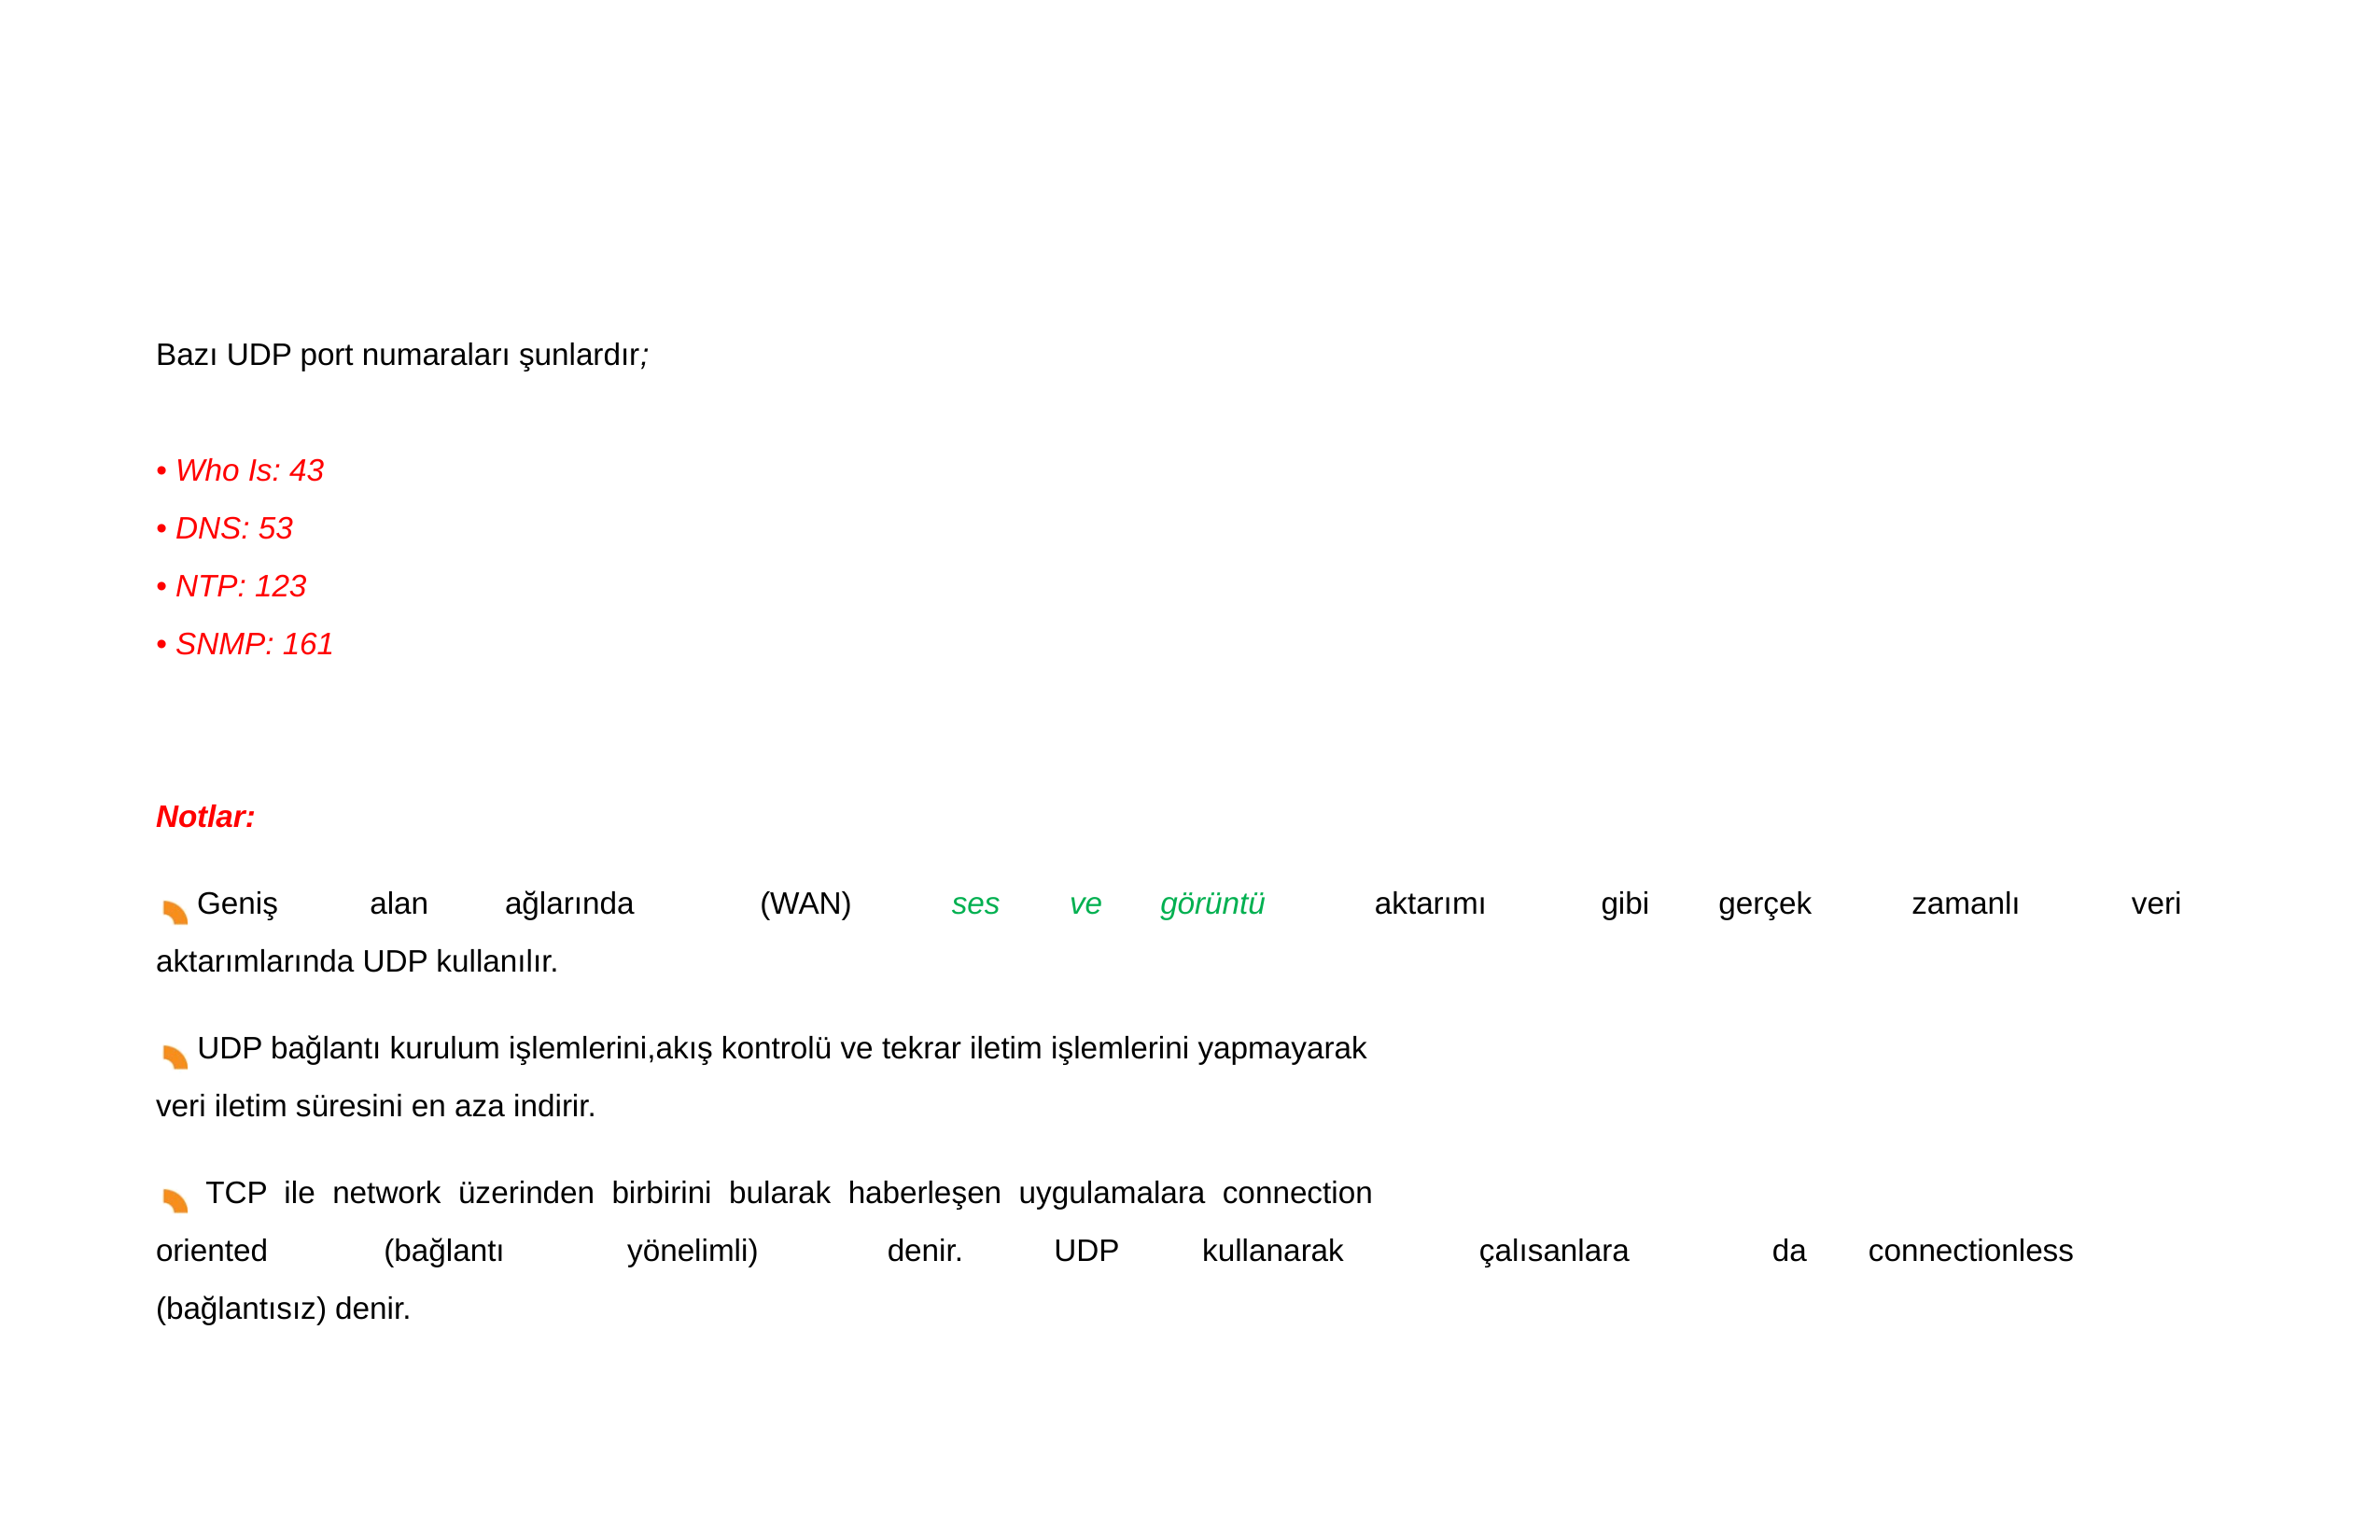

Bazı UDP port numaraları şunlardır;
• Who Is: 43
• DNS: 53
• NTP: 123
• SNMP: 161
Notlar:
Geniş
alan
ağlarında
(WAN)
ses
ve
görüntü
aktarımı
gibi
gerçek
zamanlı
veri
aktarımlarında UDP kullanılır.
UDP bağlantı kurulum işlemlerini,akış kontrolü ve tekrar iletim işlemlerini yapmayarak
veri iletim süresini en aza indirir.
 TCP ile network üzerinden birbirini bularak haberleşen uygulamalara connection
oriented
(bağlantı
yönelimli)
denir.
UDP
kullanarak
çalısanlara
da
connectionless
(bağlantısız) denir.